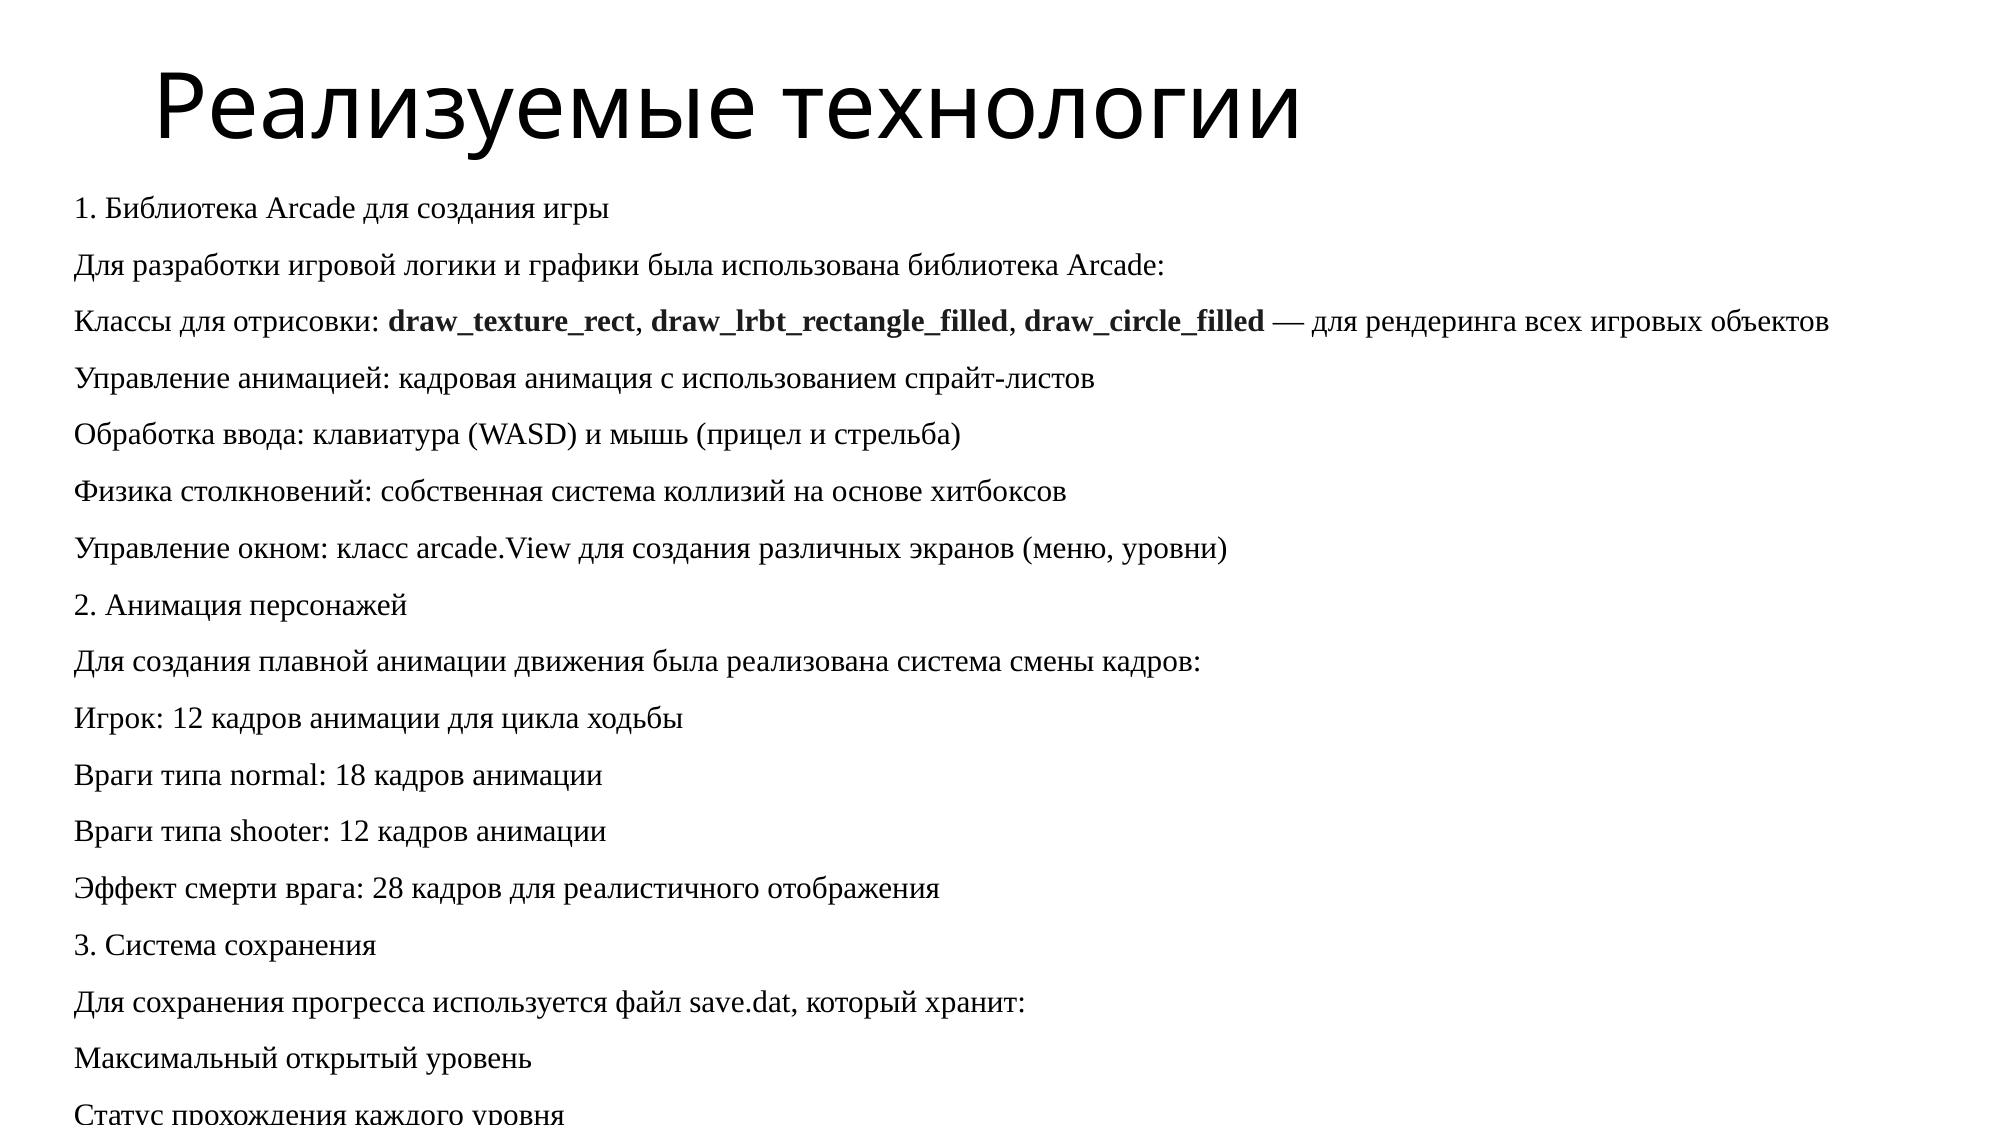

# Реализуемые технологии
1. Библиотека Arcade для создания игры
Для разработки игровой логики и графики была использована библиотека Arcade:
Классы для отрисовки: draw_texture_rect, draw_lrbt_rectangle_filled, draw_circle_filled — для рендеринга всех игровых объектов
Управление анимацией: кадровая анимация с использованием спрайт-листов
Обработка ввода: клавиатура (WASD) и мышь (прицел и стрельба)
Физика столкновений: собственная система коллизий на основе хитбоксов
Управление окном: класс arcade.View для создания различных экранов (меню, уровни)
2. Анимация персонажей
Для создания плавной анимации движения была реализована система смены кадров:
Игрок: 12 кадров анимации для цикла ходьбы
Враги типа normal: 18 кадров анимации
Враги типа shooter: 12 кадров анимации
Эффект смерти врага: 28 кадров для реалистичного отображения
3. Система сохранения
Для сохранения прогресса используется файл save.dat, который хранит:
Максимальный открытый уровень
Статус прохождения каждого уровня
4. Визуальные эффекты
Система частиц при попадании и уничтожении врагов
Анимированные спрайты взрыва с прозрачным фоном
Неоновое свечение заголовка в главном меню
Анимированные кнопки с эффектом наведения